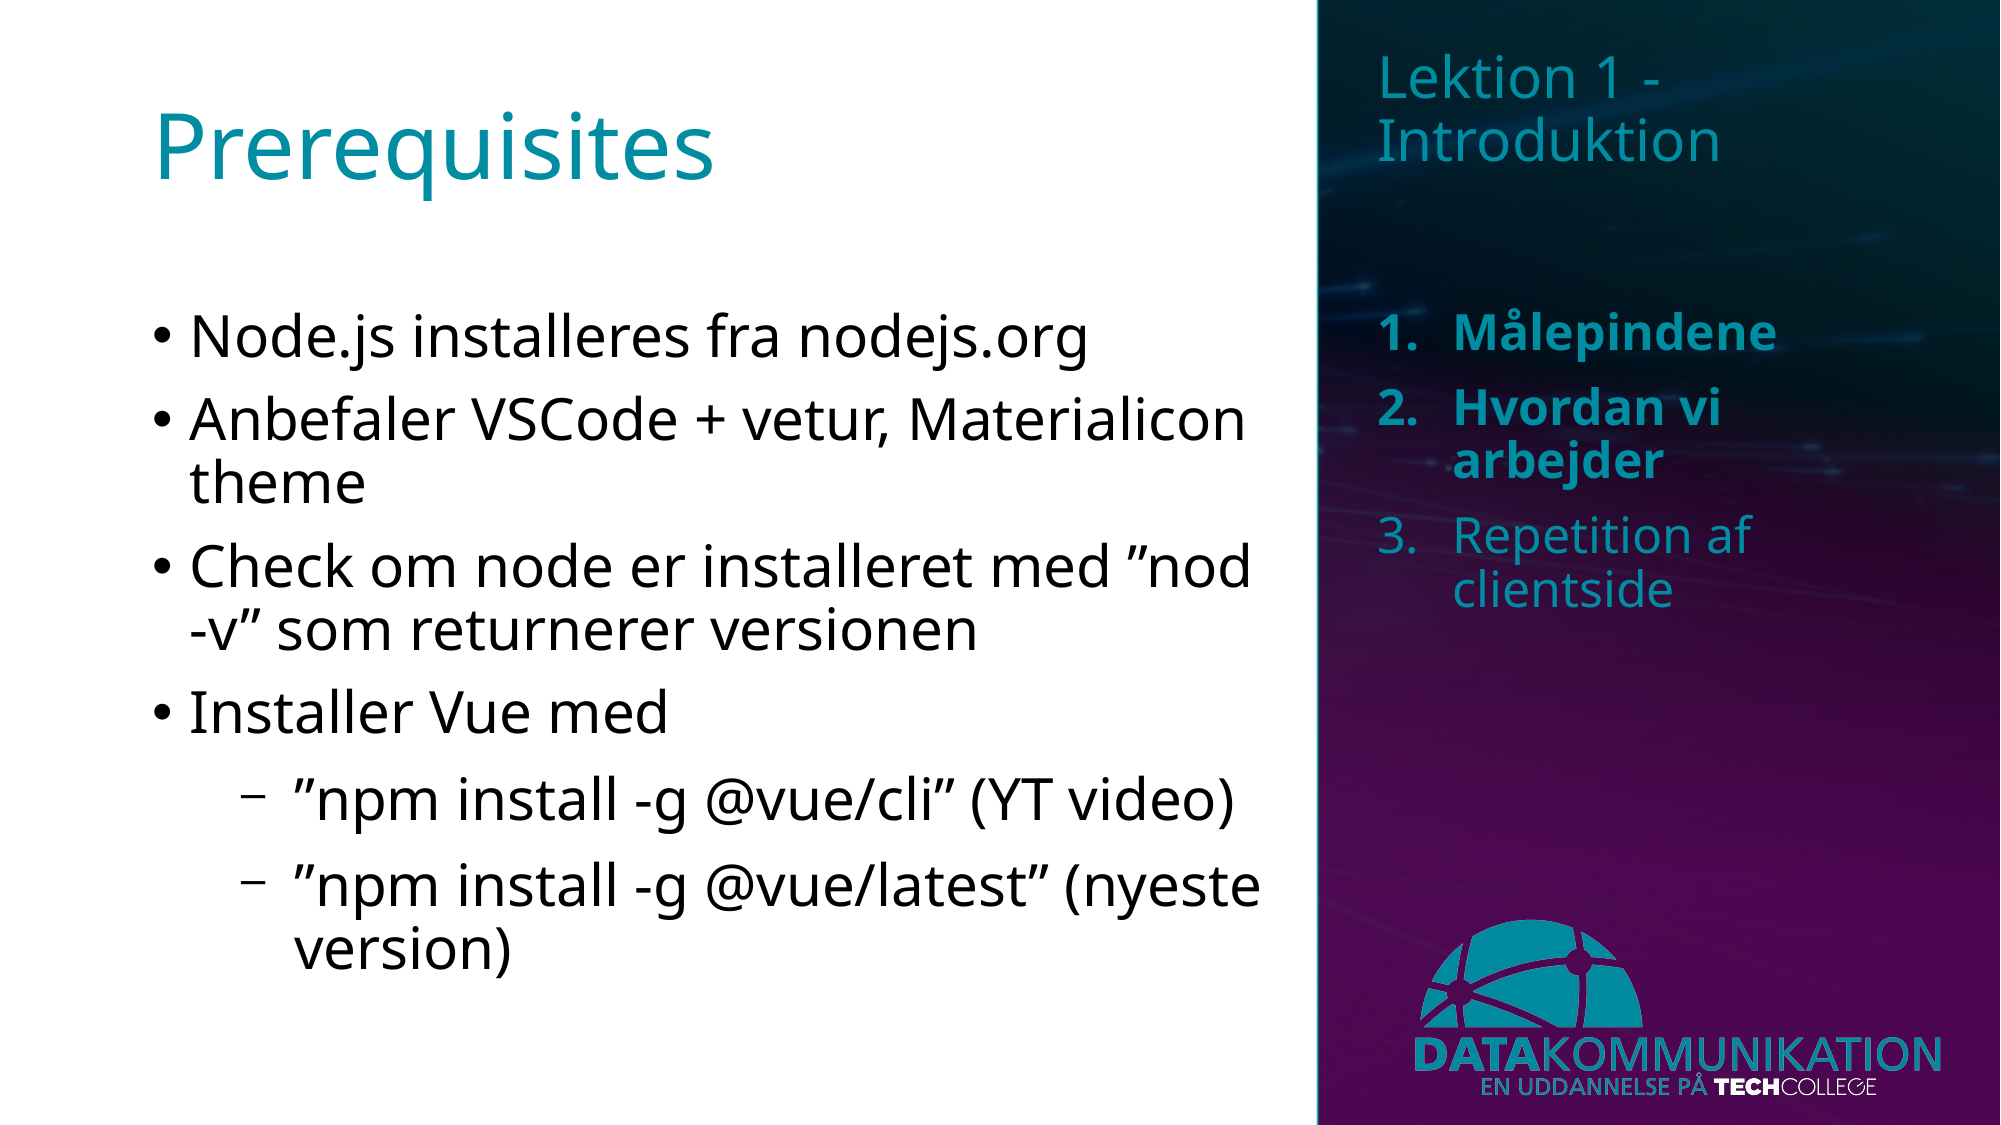

# Prerequisites
Lektion 1 - Introduktion
Node.js installeres fra nodejs.org
Anbefaler VSCode + vetur, Materialicon theme
Check om node er installeret med ”nod -v” som returnerer versionen
Installer Vue med
”npm install -g @vue/cli” (YT video)
”npm install -g @vue/latest” (nyeste version)
Målepindene
Hvordan vi arbejder
Repetition af clientside